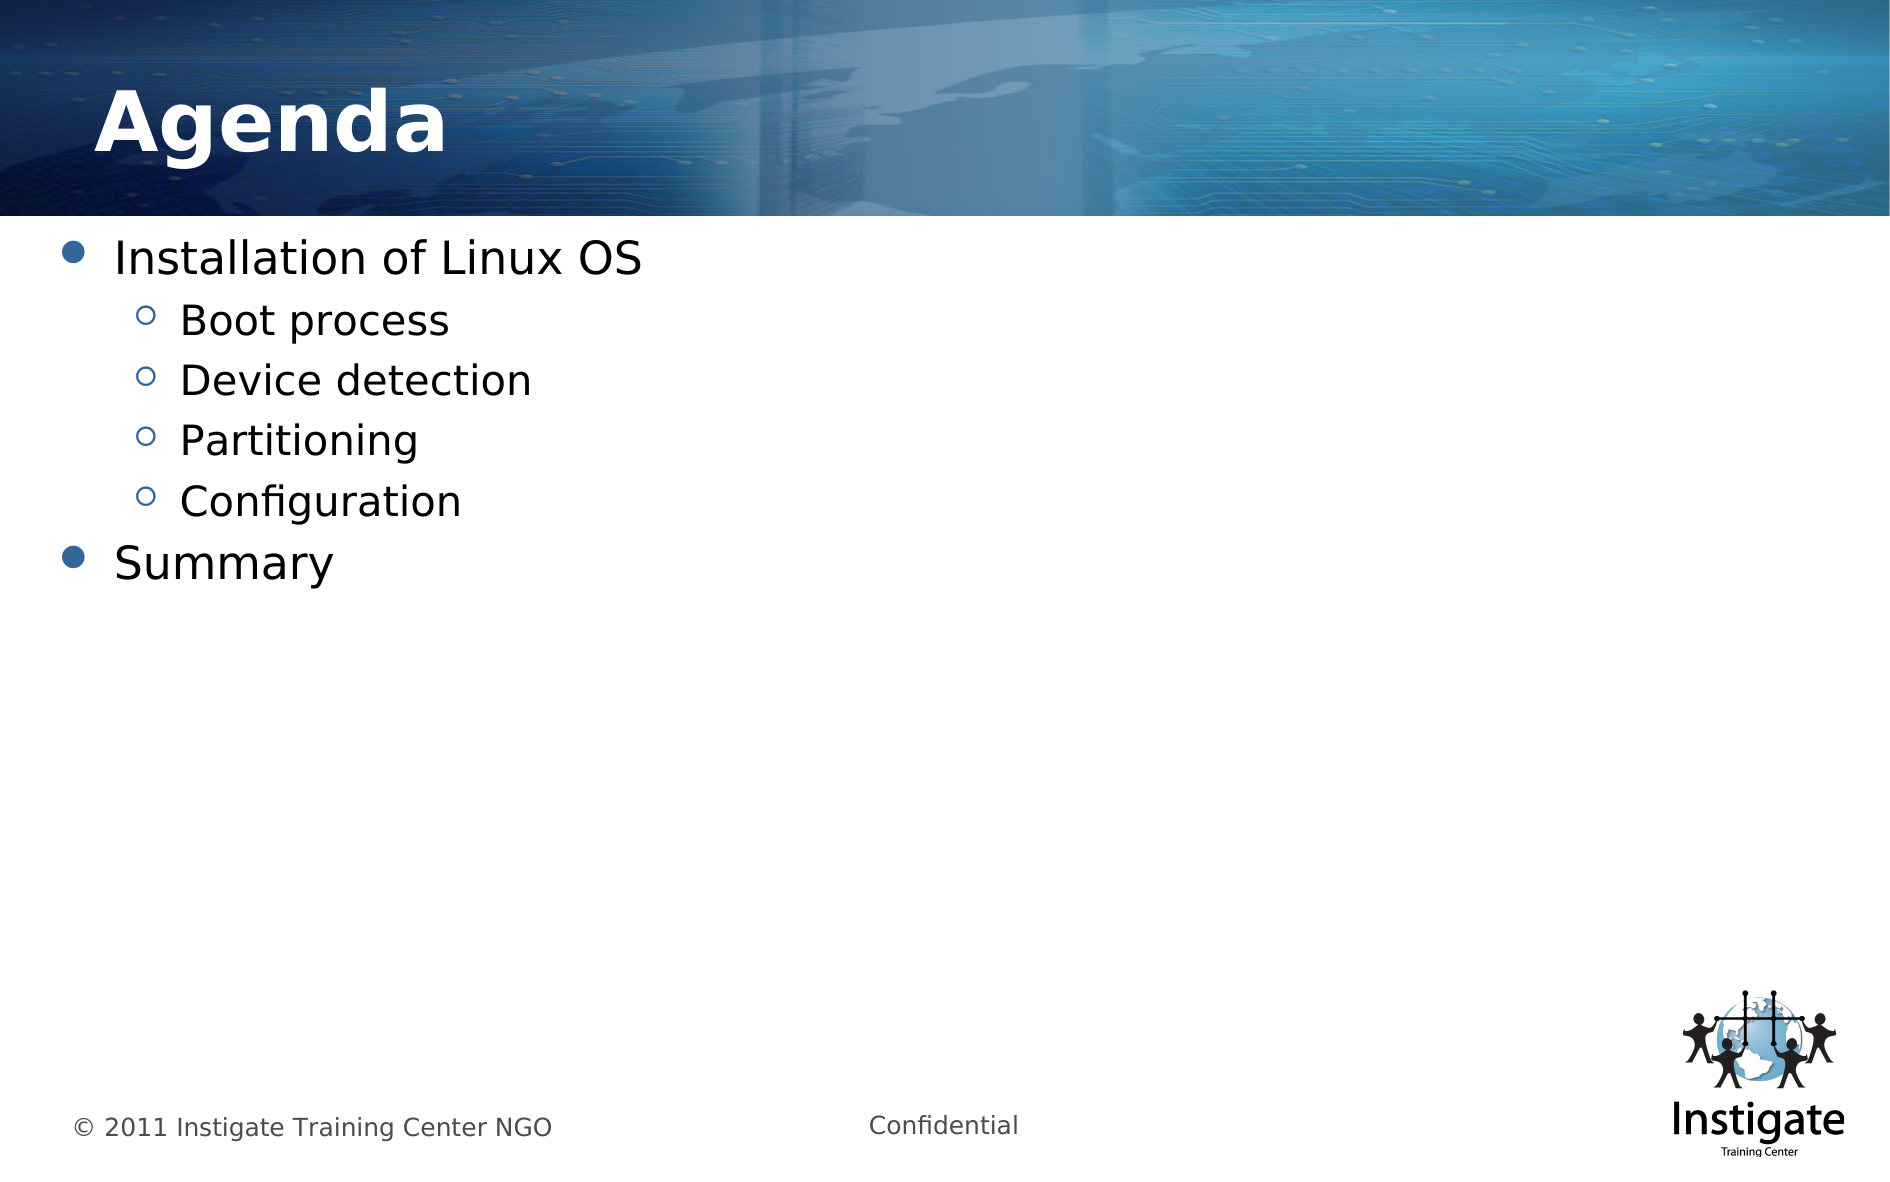

Agenda
# Installation of Linux OS
Boot process
Device detection
Partitioning
Configuration
Summary